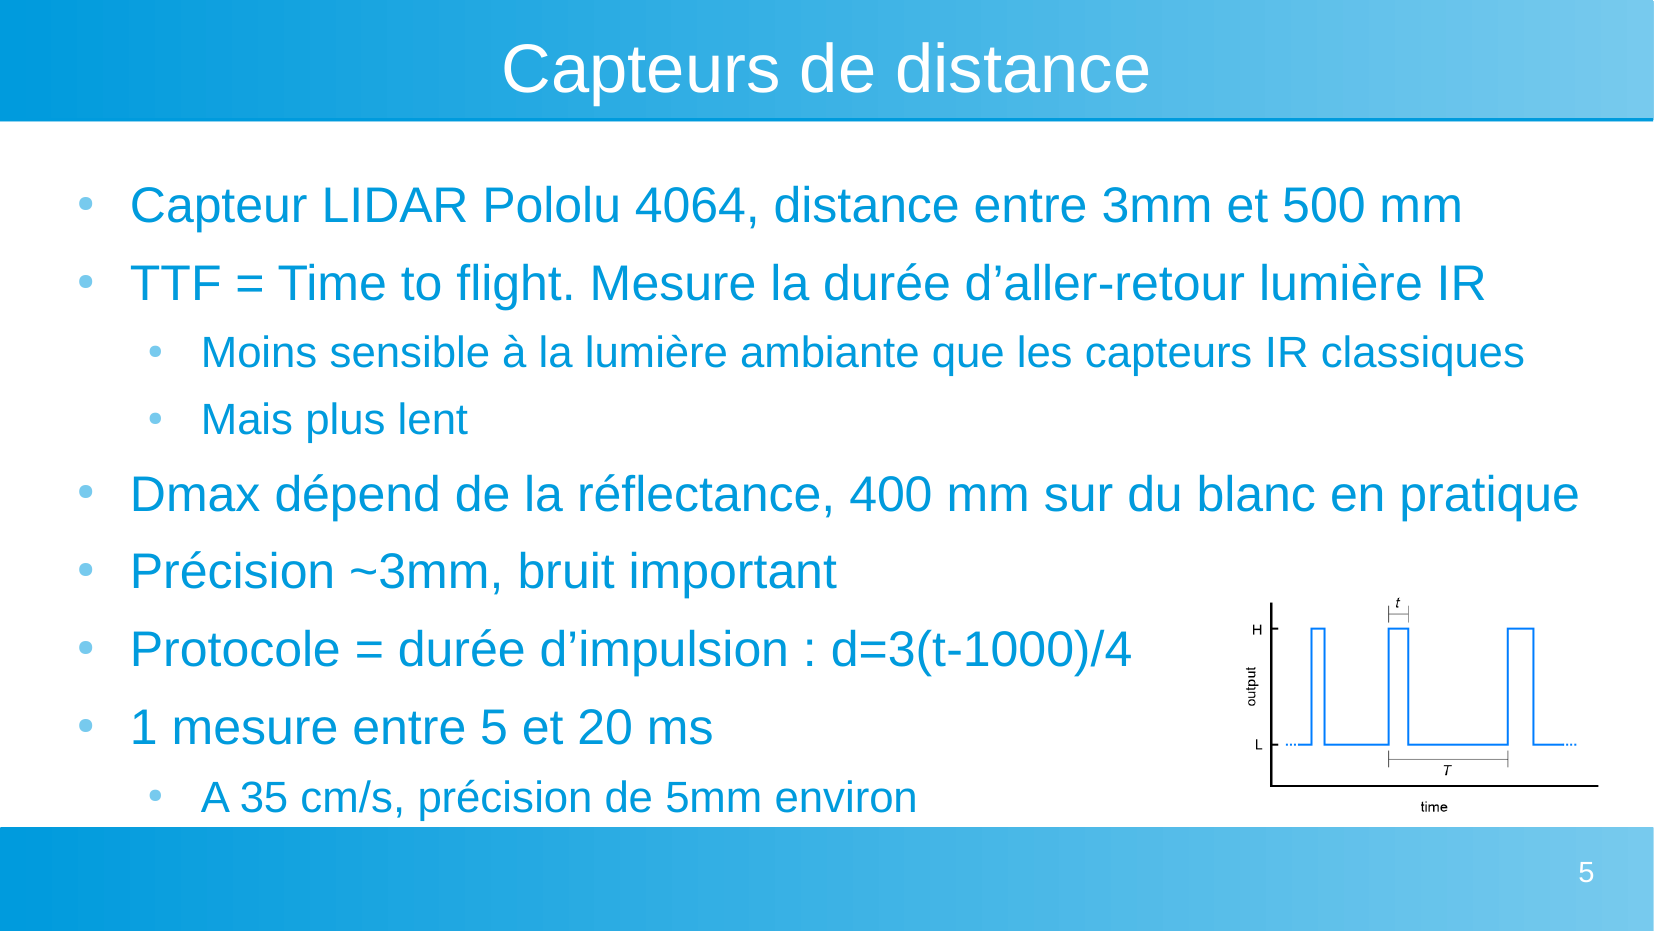

# Capteurs de distance
Capteur LIDAR Pololu 4064, distance entre 3mm et 500 mm
TTF = Time to flight. Mesure la durée d’aller-retour lumière IR
Moins sensible à la lumière ambiante que les capteurs IR classiques
Mais plus lent
Dmax dépend de la réflectance, 400 mm sur du blanc en pratique
Précision ~3mm, bruit important
Protocole = durée d’impulsion : d=3(t-1000)/4
1 mesure entre 5 et 20 ms
A 35 cm/s, précision de 5mm environ
5